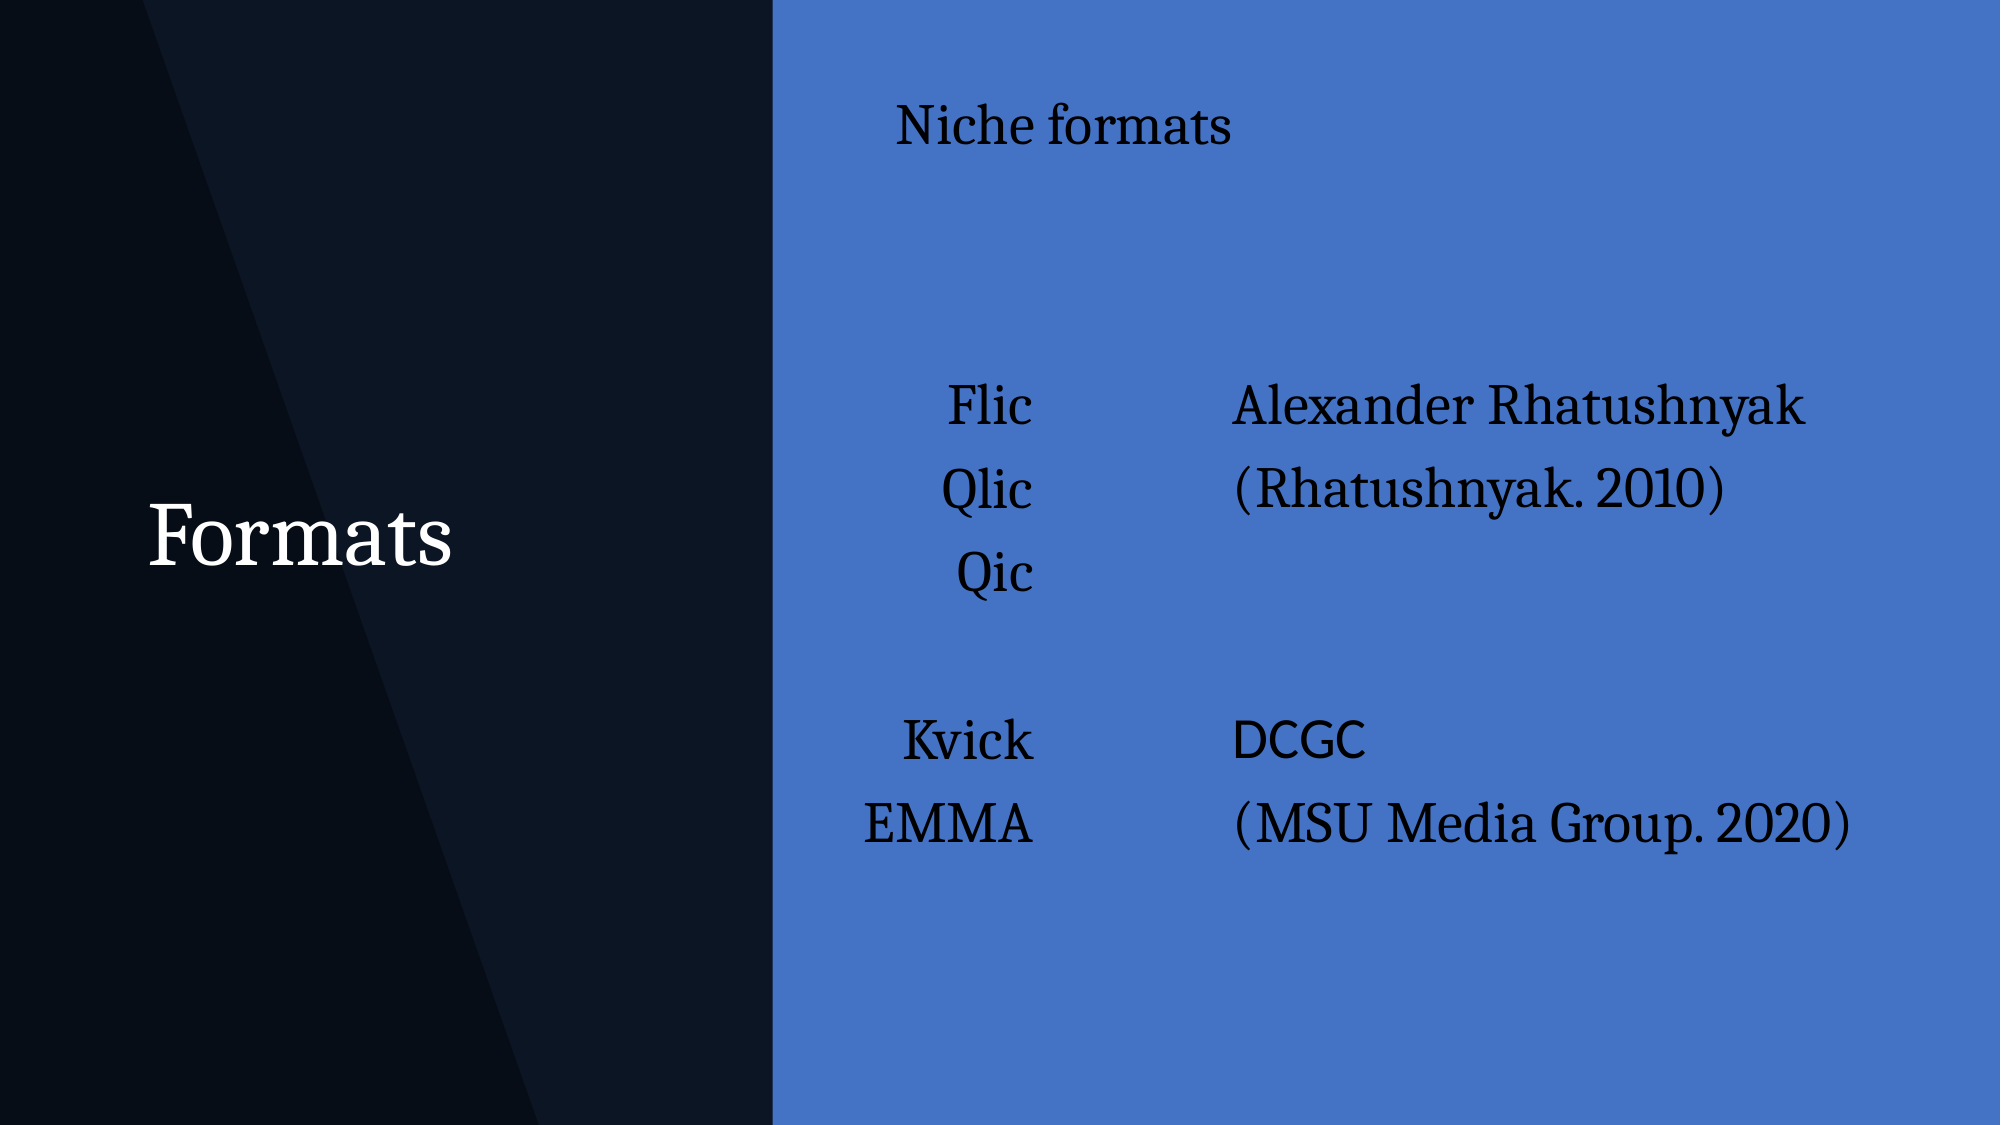

Niche formats
Flic
Qlic
Qic
Kvick
EMMA
Alexander Rhatushnyak
(Rhatushnyak. 2010)
DCGC
(MSU Media Group. 2020)
# Formats